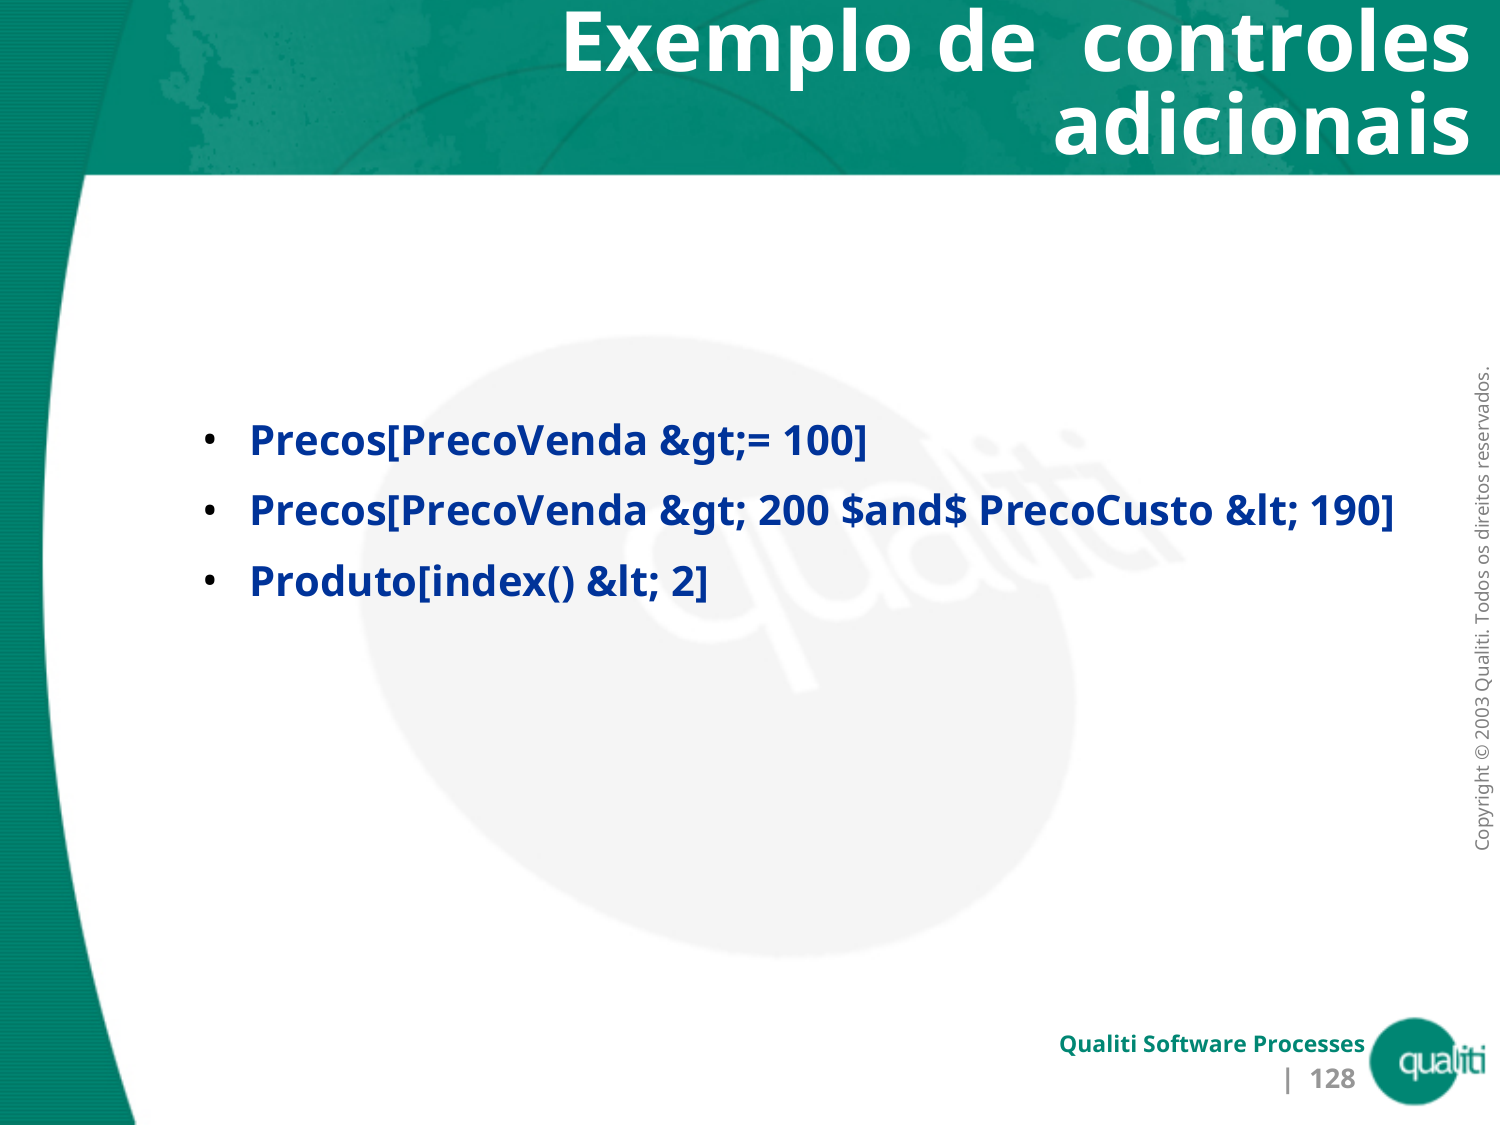

# Exemplo de controles adicionais
Precos[PrecoVenda &gt;= 100]
Precos[PrecoVenda &gt; 200 $and$ PrecoCusto &lt; 190]
Produto[index() &lt; 2]